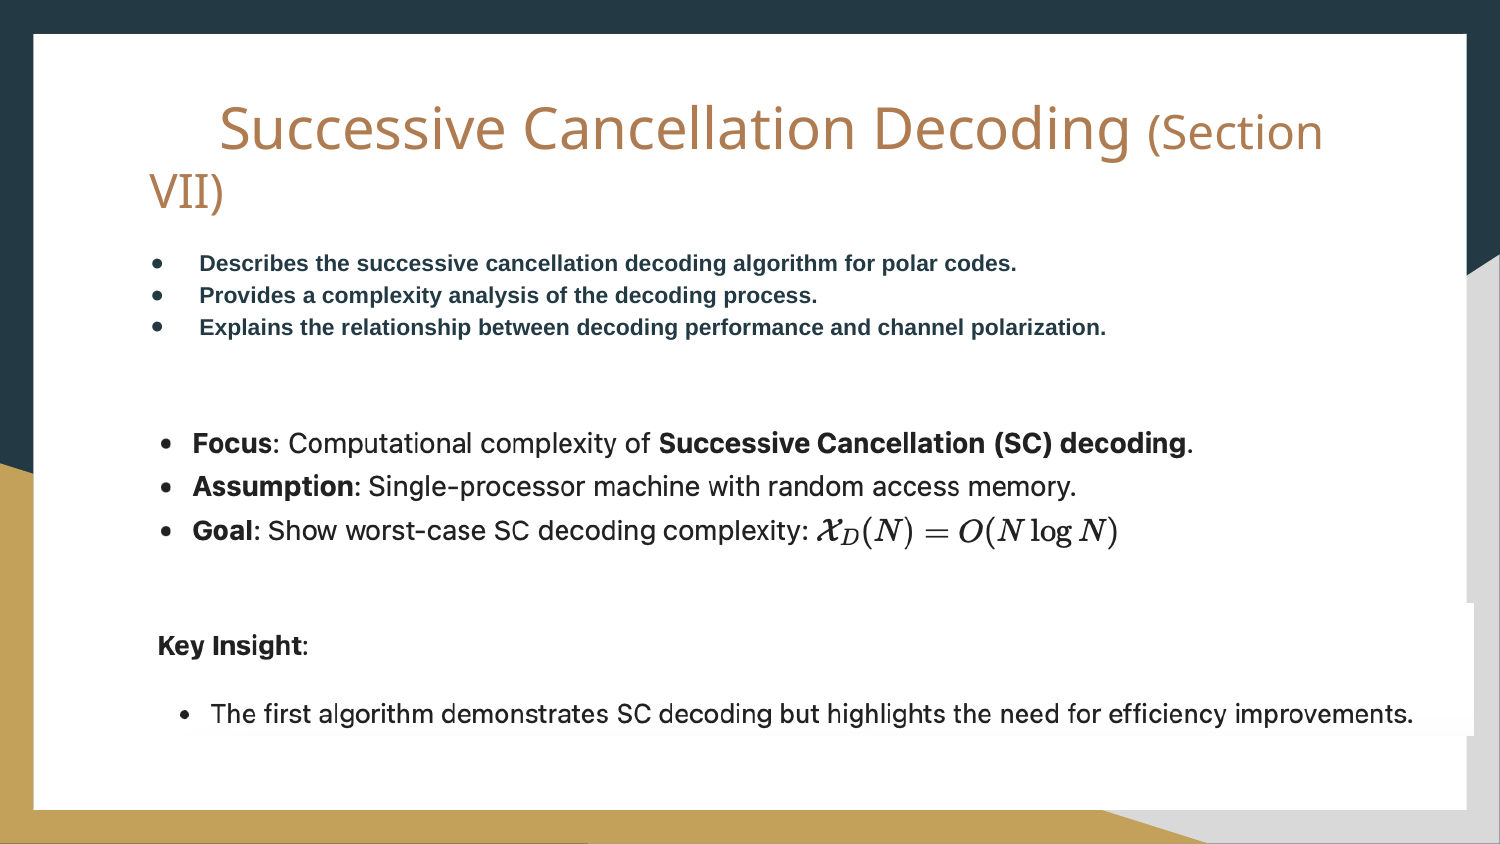

# Successive Cancellation Decoding (Section VII)
Describes the successive cancellation decoding algorithm for polar codes.
Provides a complexity analysis of the decoding process.
Explains the relationship between decoding performance and channel polarization.